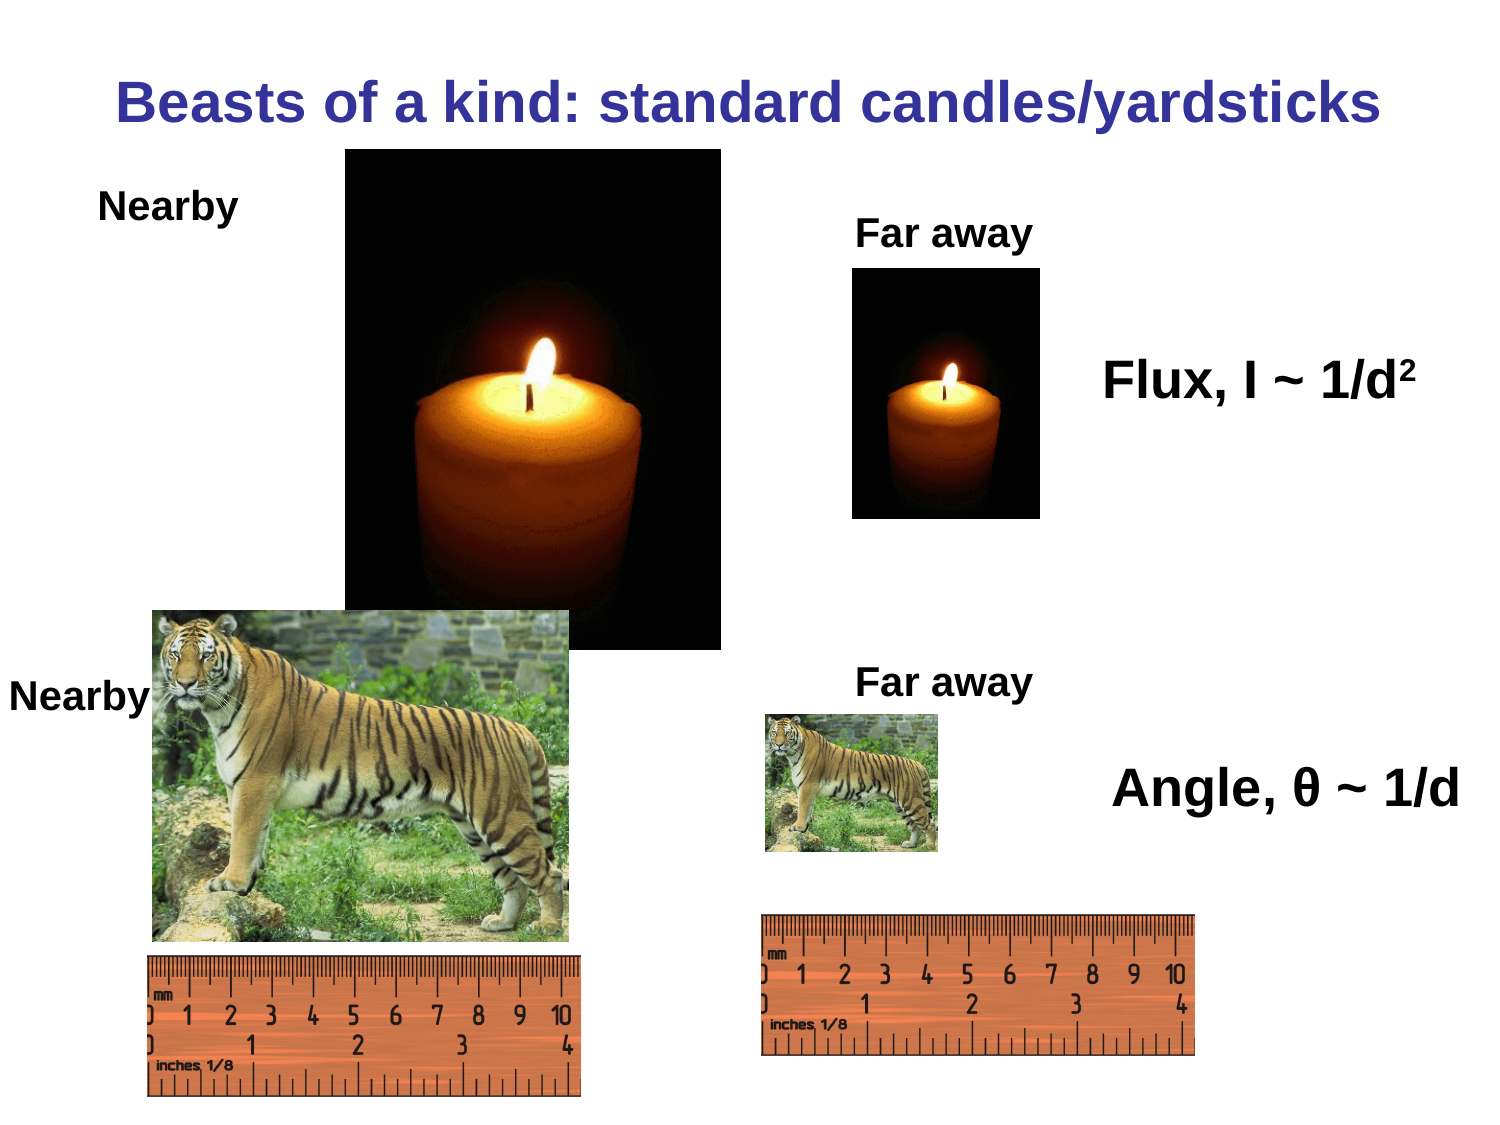

# Beasts of a kind: standard candles/yardsticks
Nearby
Far away
Flux, I ~ 1/d2
Far away
Nearby
Angle, θ ~ 1/d